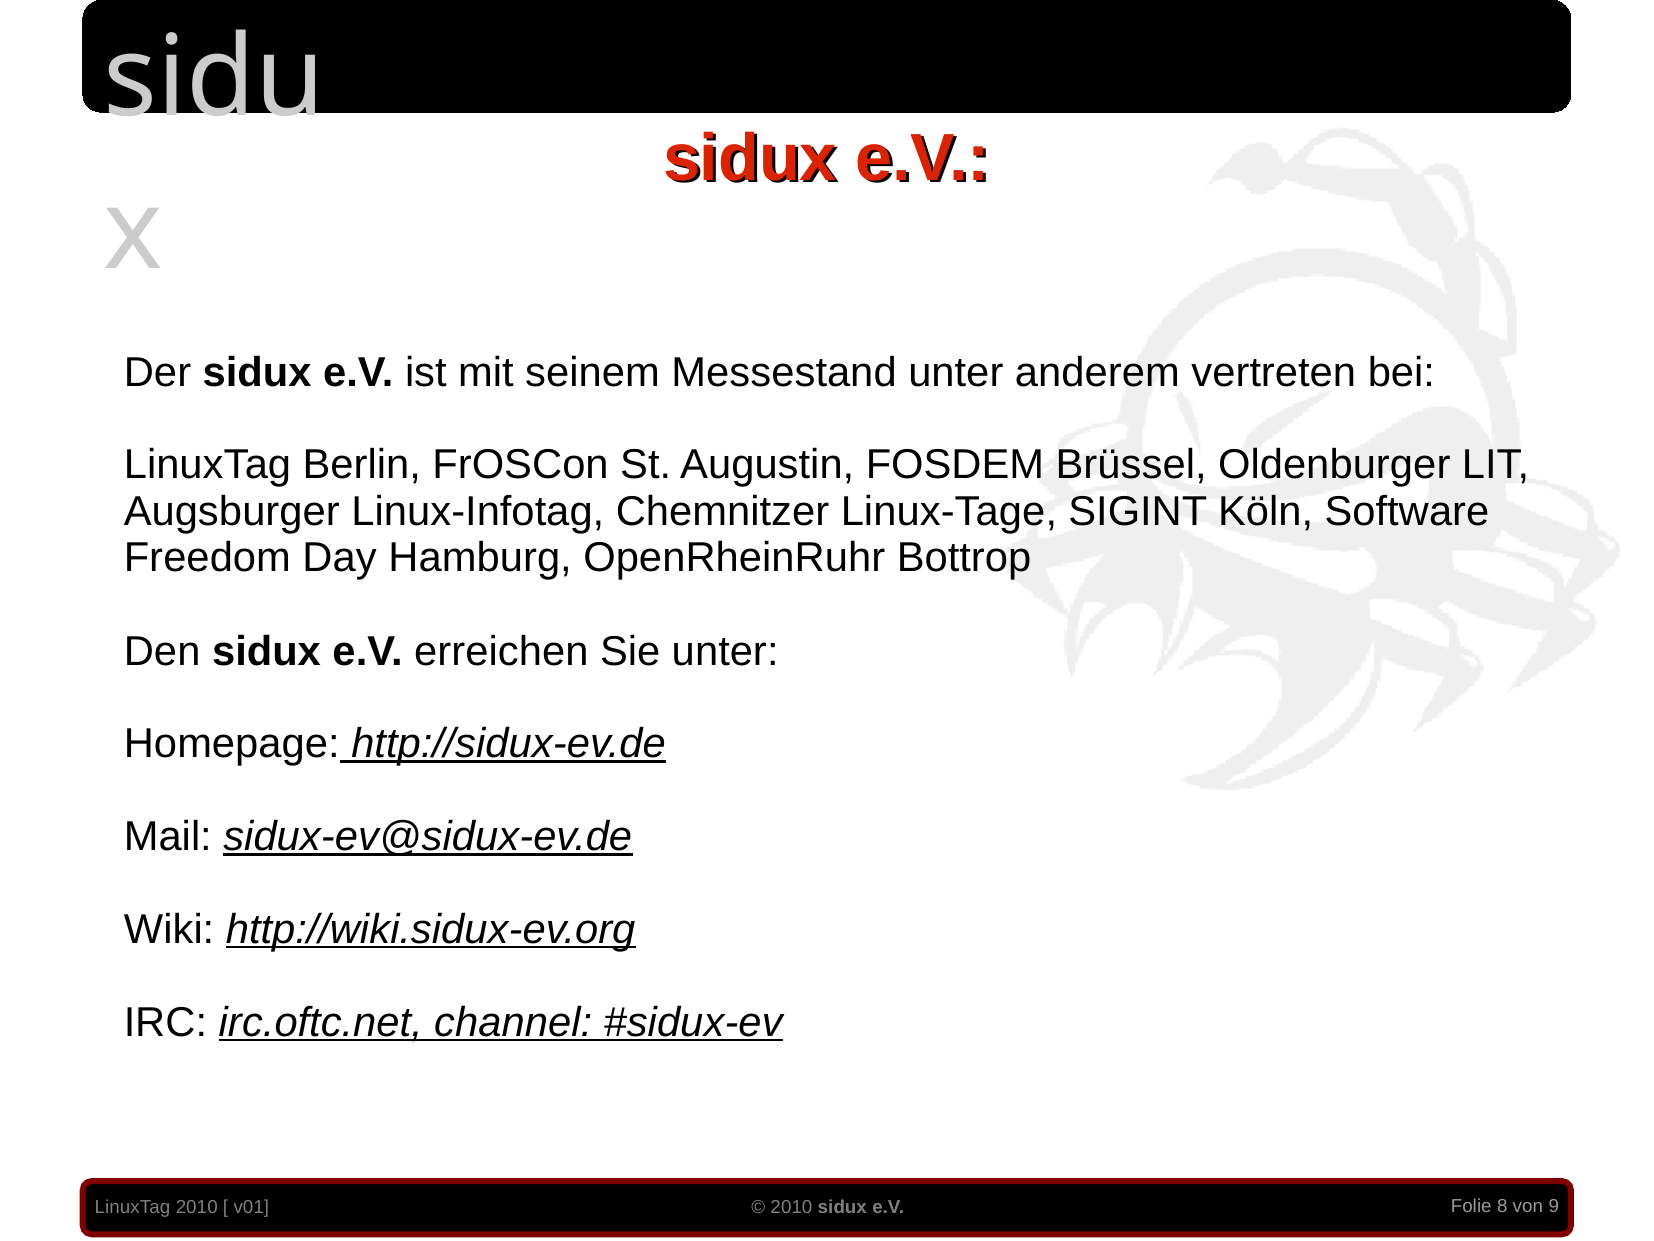

sidux e.V.:
Der sidux e.V. ist mit seinem Messestand unter anderem vertreten bei:
LinuxTag Berlin, FrOSCon St. Augustin, FOSDEM Brüssel, Oldenburger LIT, Augsburger Linux-Infotag, Chemnitzer Linux-Tage, SIGINT Köln, Software Freedom Day Hamburg, OpenRheinRuhr Bottrop
Den sidux e.V. erreichen Sie unter:
Homepage: http://sidux-ev.de
Mail: sidux-ev@sidux-ev.de
Wiki: http://wiki.sidux-ev.org
IRC: irc.oftc.net, channel: #sidux-ev